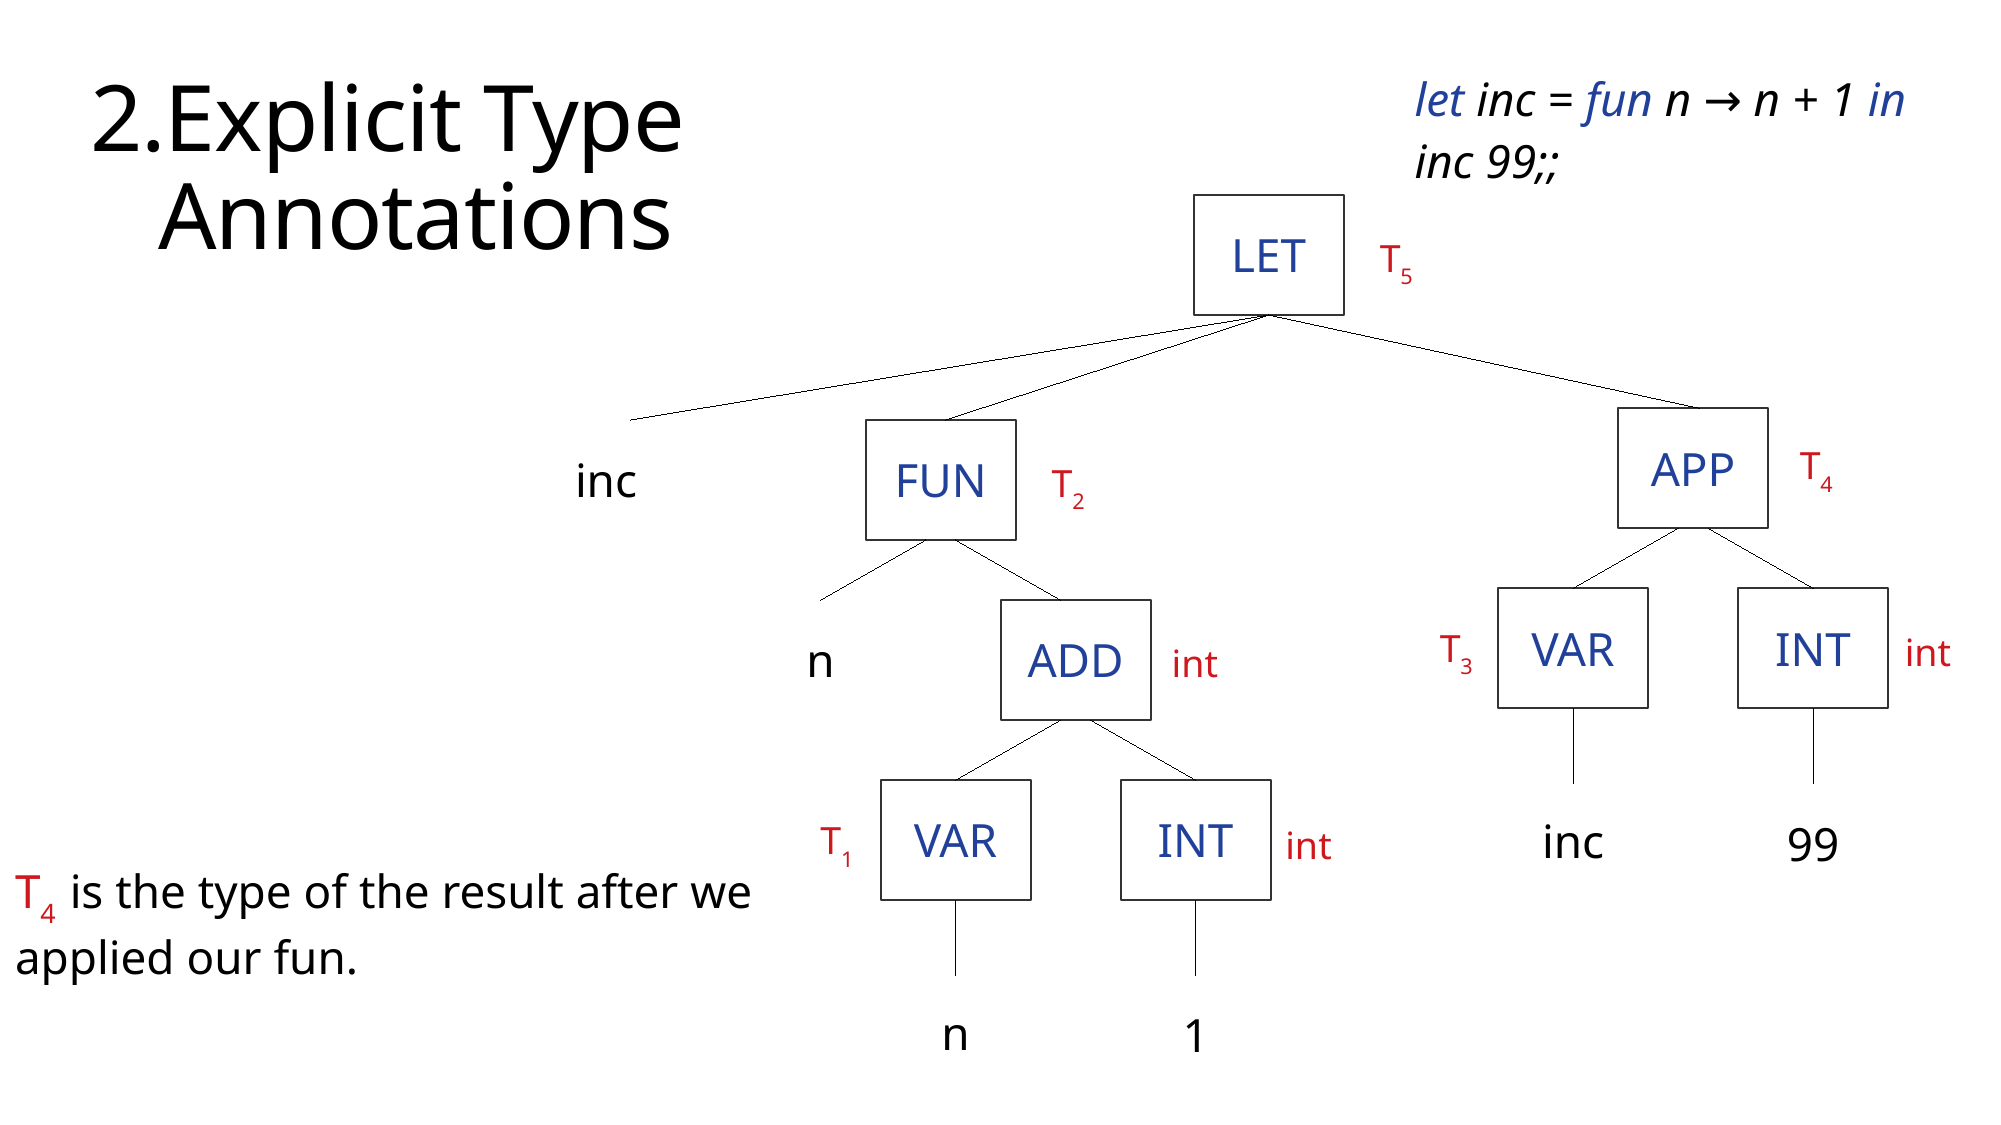

# 2.Explicit Type Annotations
let inc = fun n → n + 1 in
inc 99;;
LET
T5
APP
inc
FUN
T4
T2
VAR
INT
n
ADD
T3
int
int
VAR
INT
inc
99
T1
int
T4 is the type of the result after we
applied our fun.
n
1